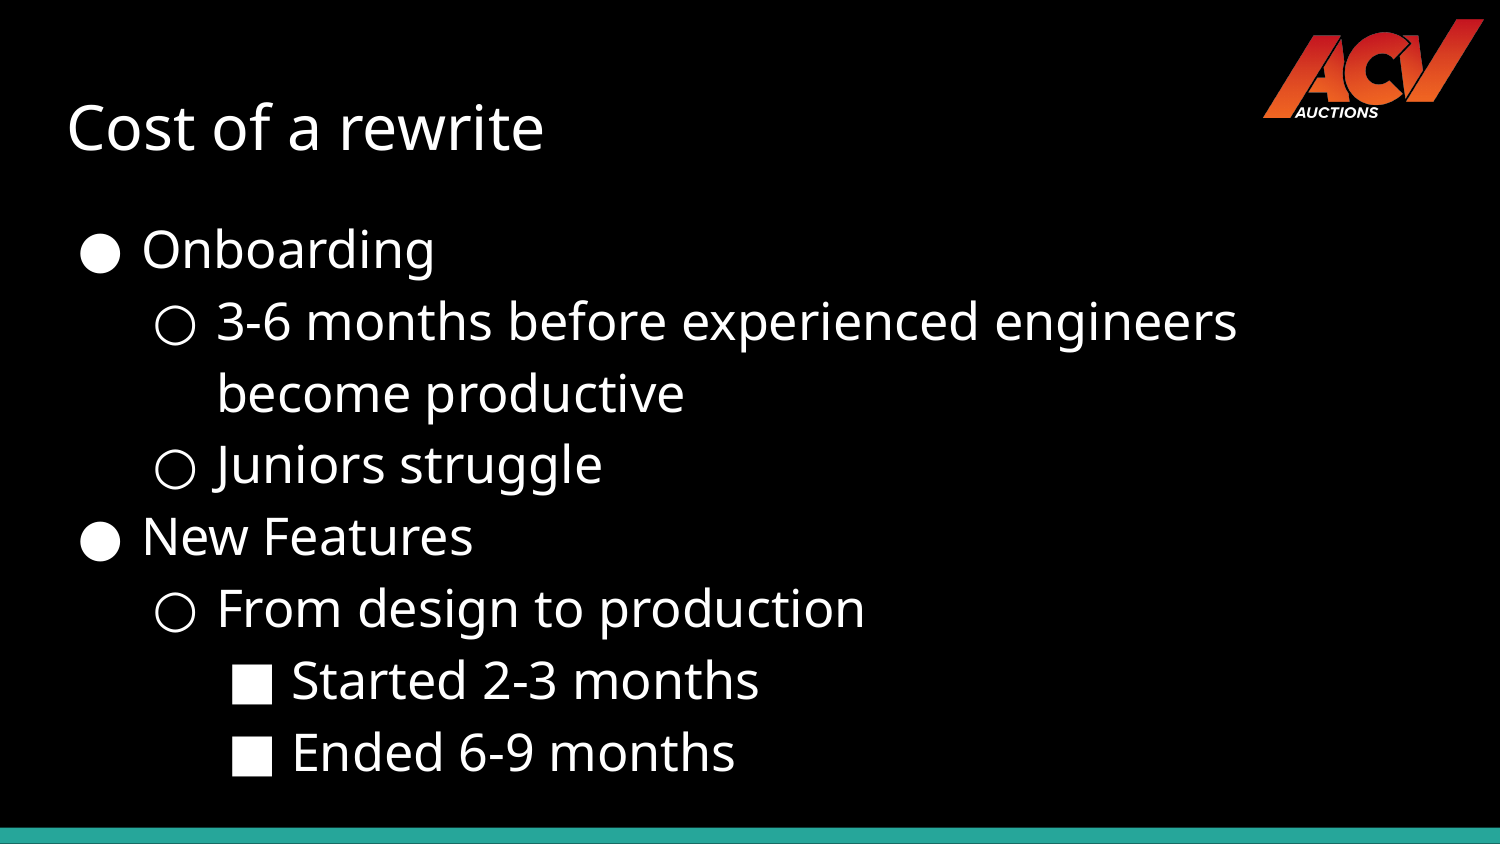

# Cost of a rewrite
Onboarding
3-6 months before experienced engineers become productive
Juniors struggle
New Features
From design to production
Started 2-3 months
Ended 6-9 months